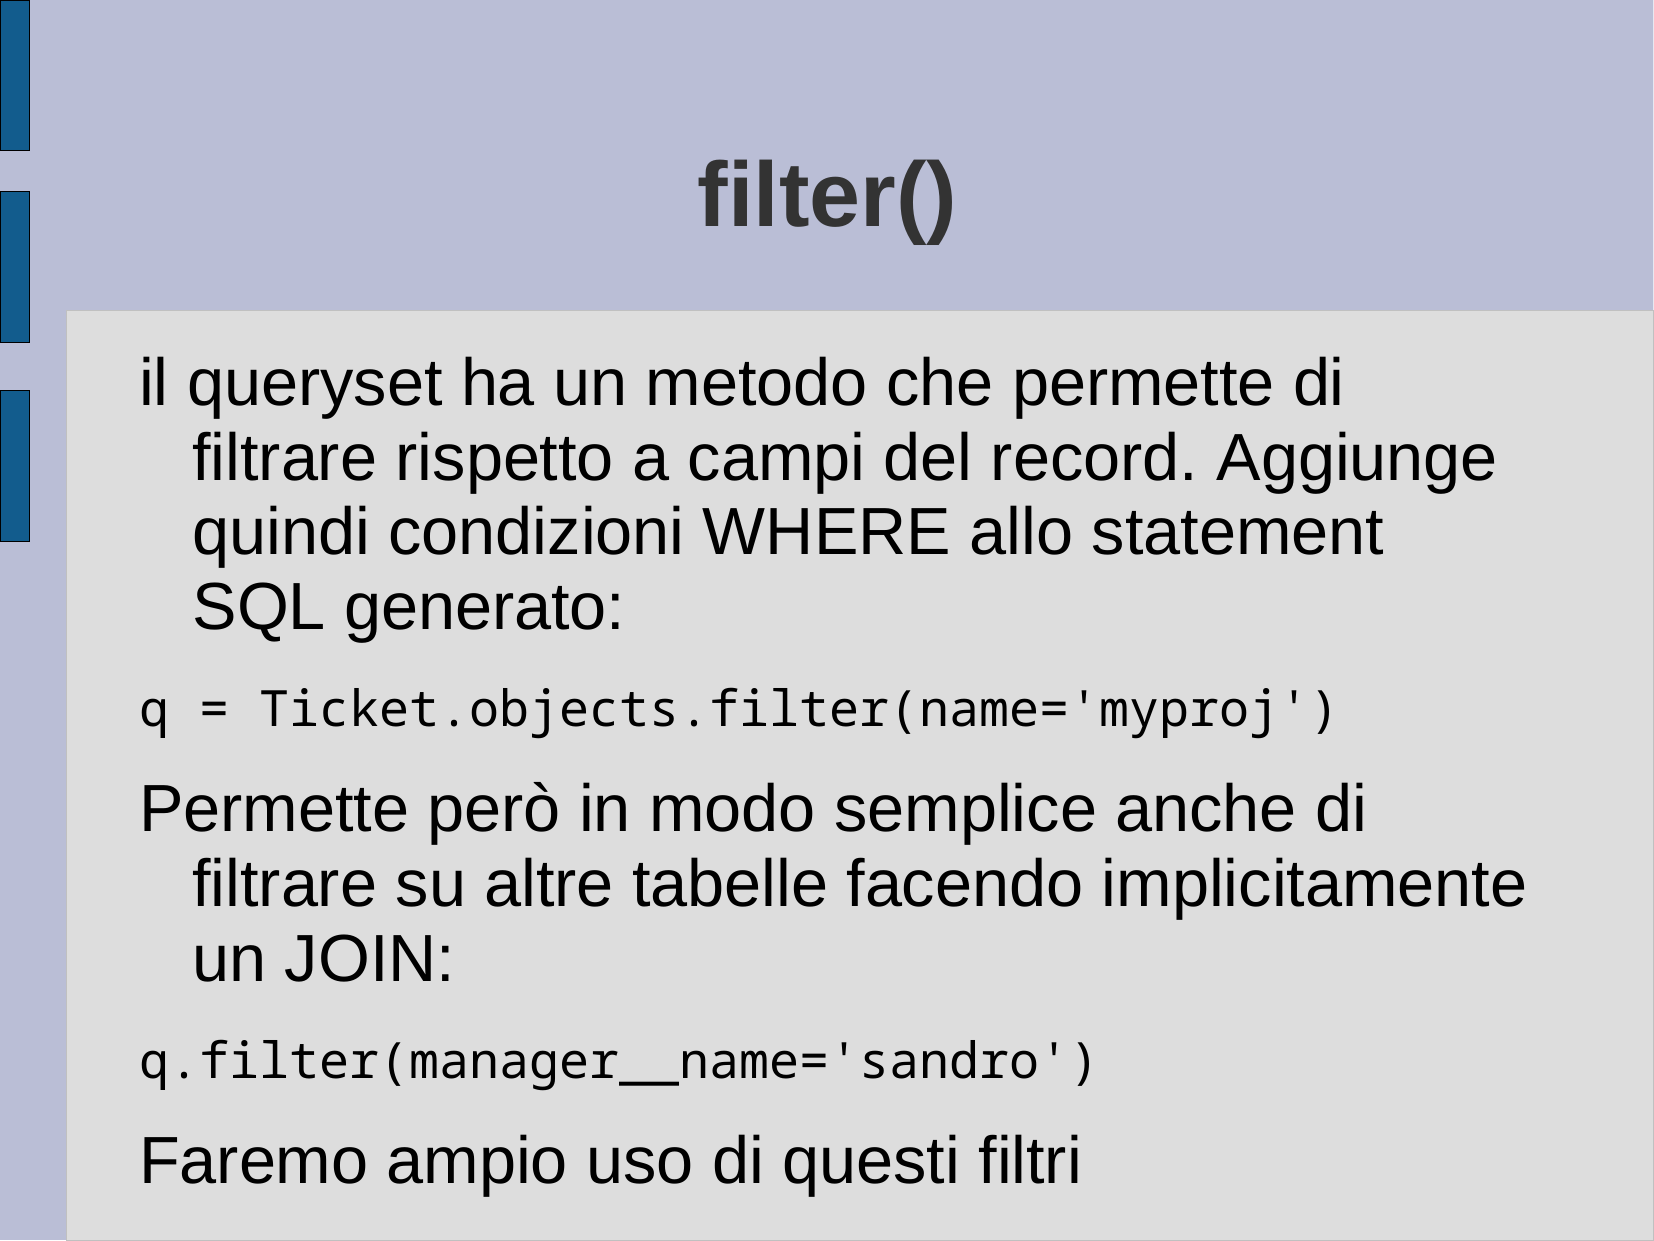

# filter()
il queryset ha un metodo che permette di filtrare rispetto a campi del record. Aggiunge quindi condizioni WHERE allo statement SQL generato:
q = Ticket.objects.filter(name='myproj')
Permette però in modo semplice anche di filtrare su altre tabelle facendo implicitamente un JOIN:
q.filter(manager__name='sandro')
Faremo ampio uso di questi filtri